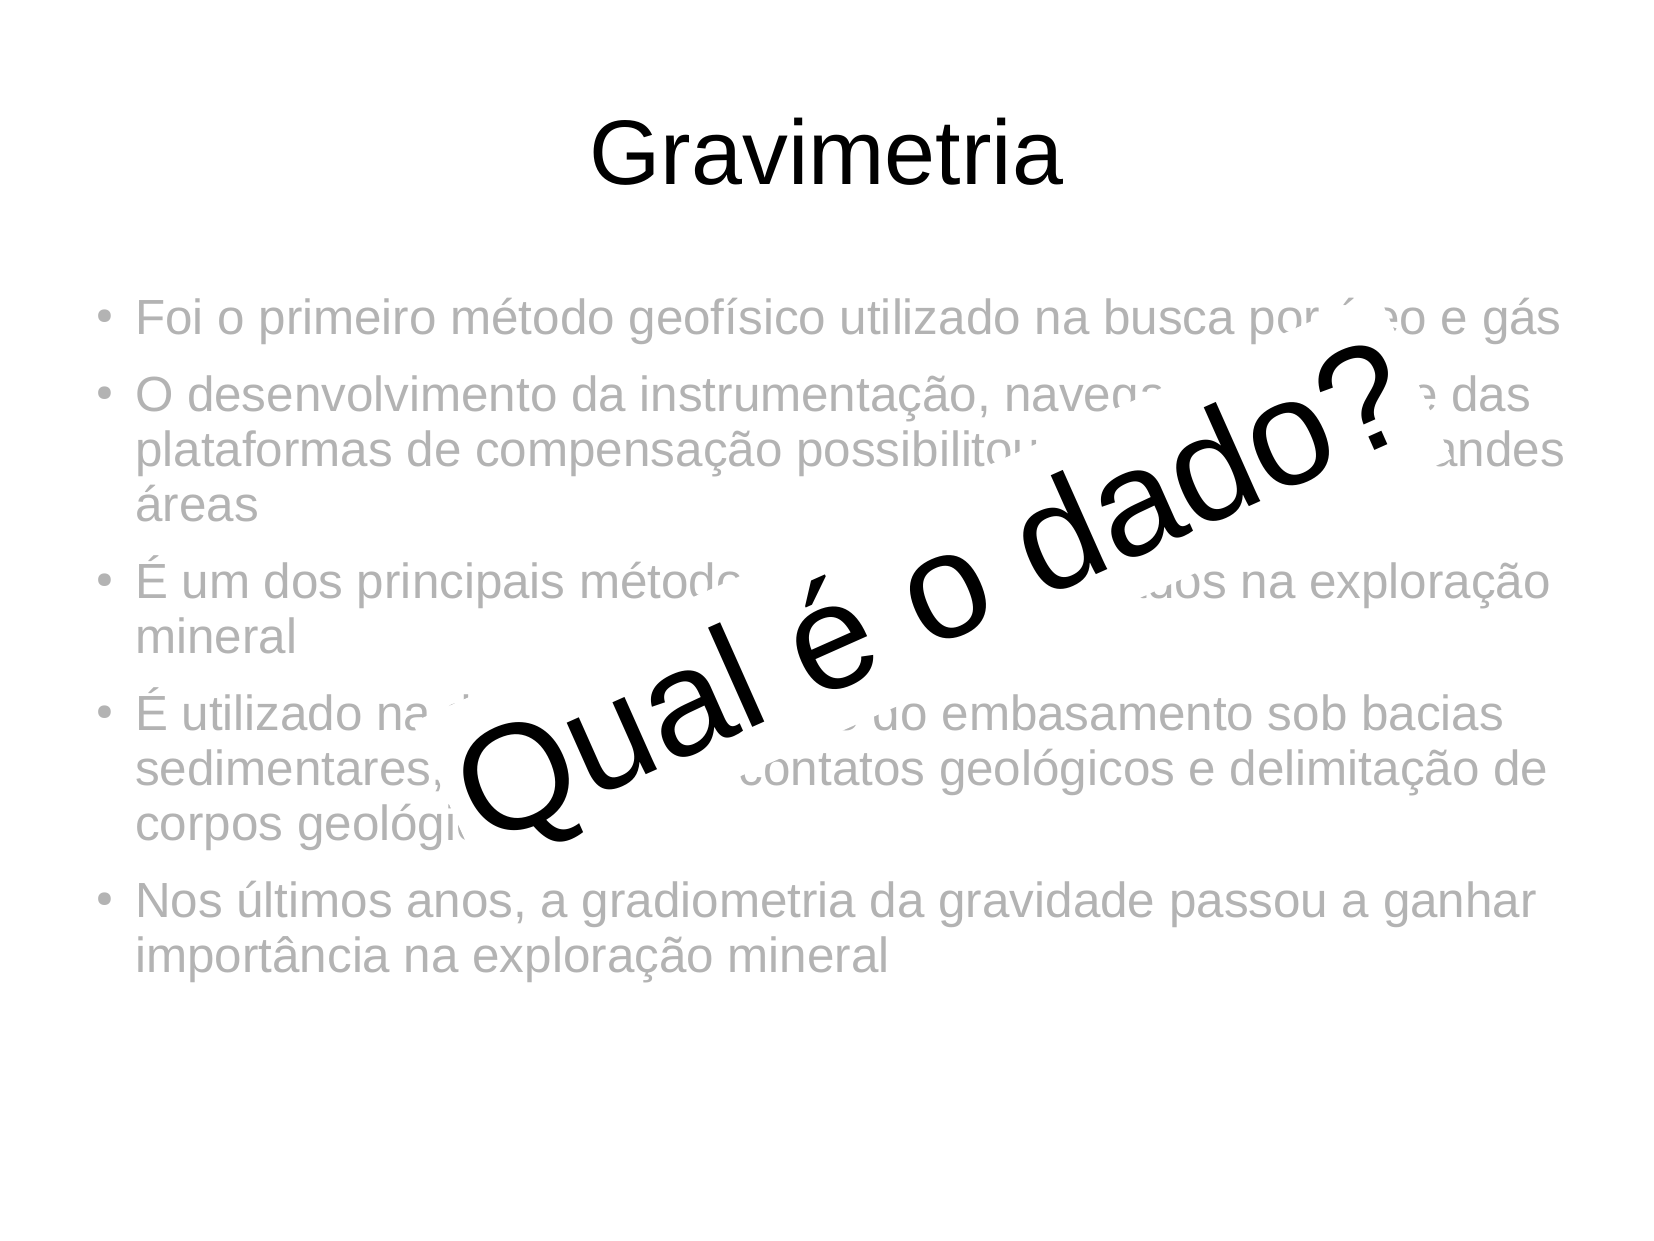

# Gravimetria
Foi o primeiro método geofísico utilizado na busca por óleo e gás
O desenvolvimento da instrumentação, navegação (GPS) e das plataformas de compensação possibilitou a cobertura de grandes áreas
É um dos principais métodos geofísicos aplicados na exploração mineral
É utilizado na definição do relevo do embasamento sob bacias sedimentares, definição de contatos geológicos e delimitação de corpos geológicos
Nos últimos anos, a gradiometria da gravidade passou a ganhar importância na exploração mineral
Qual é o dado?